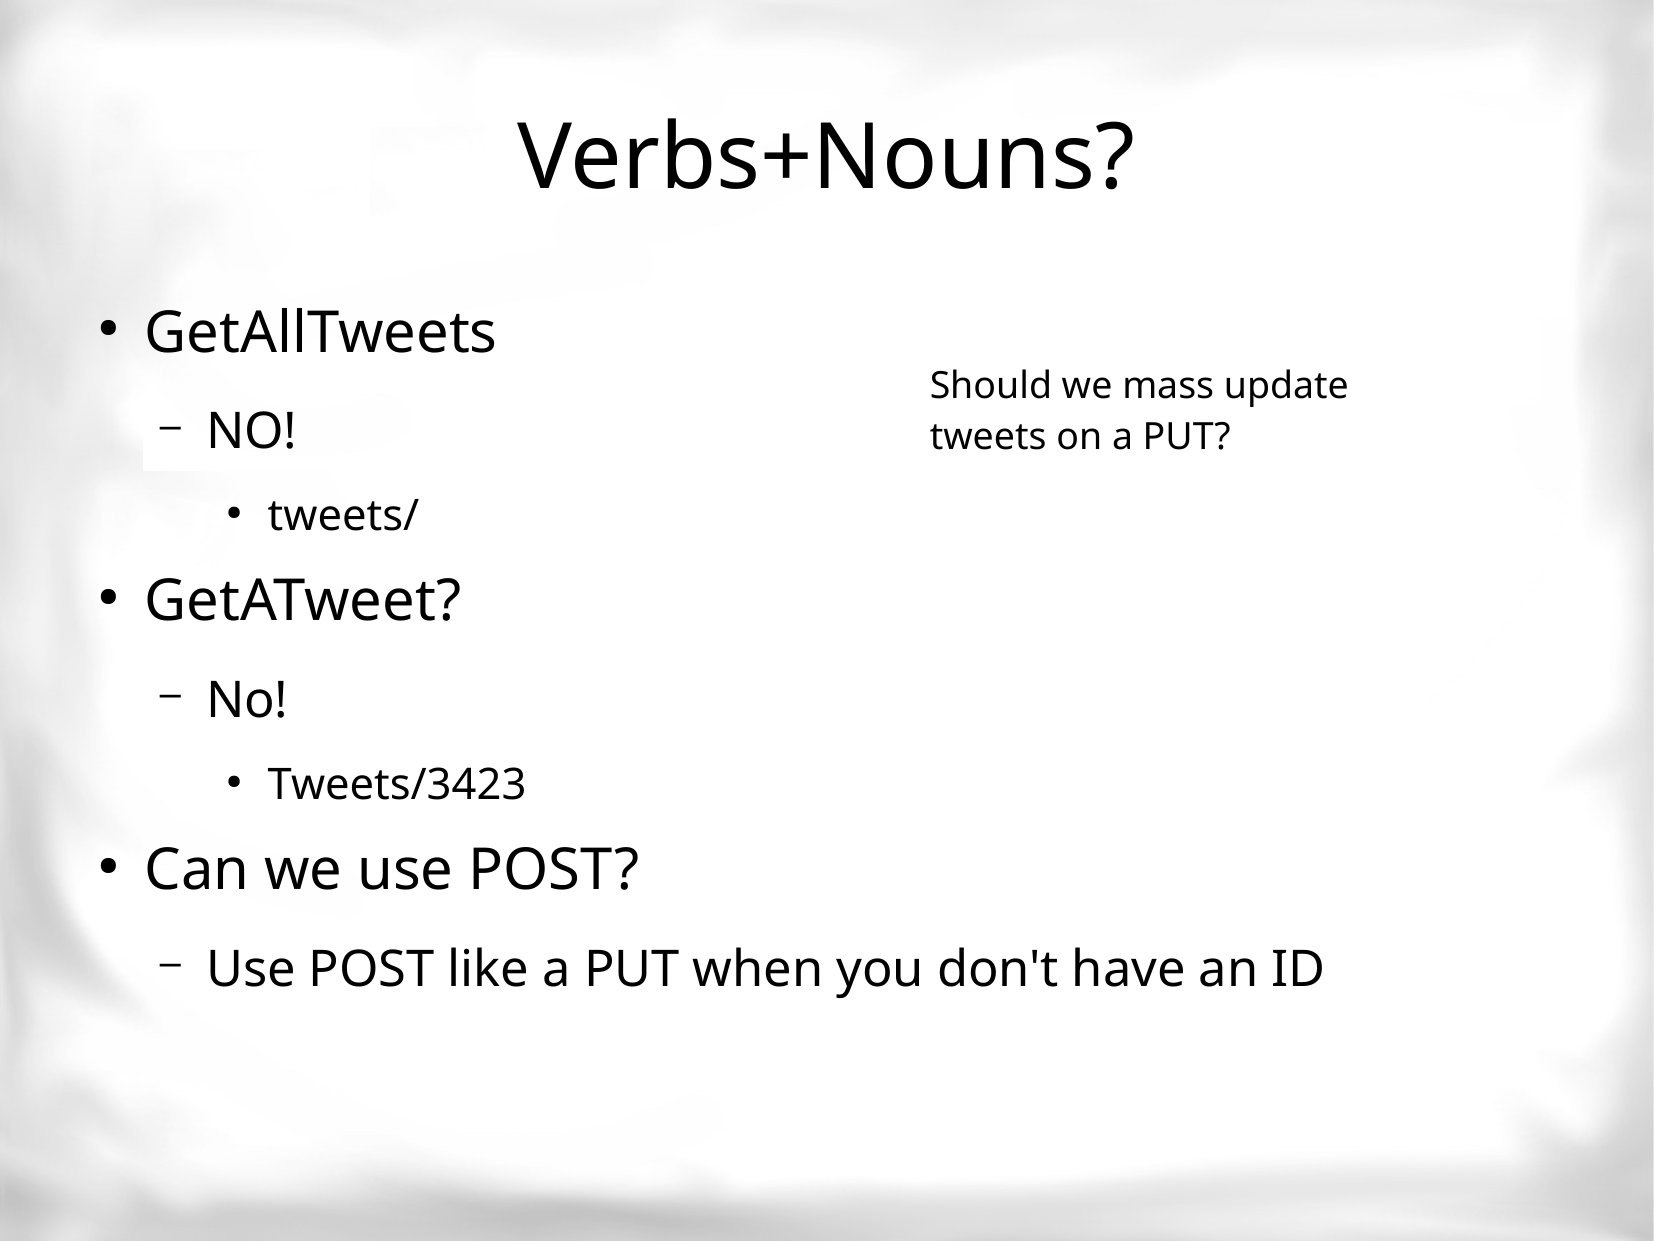

# Verbs+Nouns?
GetAllTweets
NO!
tweets/
GetATweet?
No!
Tweets/3423
Can we use POST?
Use POST like a PUT when you don't have an ID
Should we mass update tweets on a PUT?